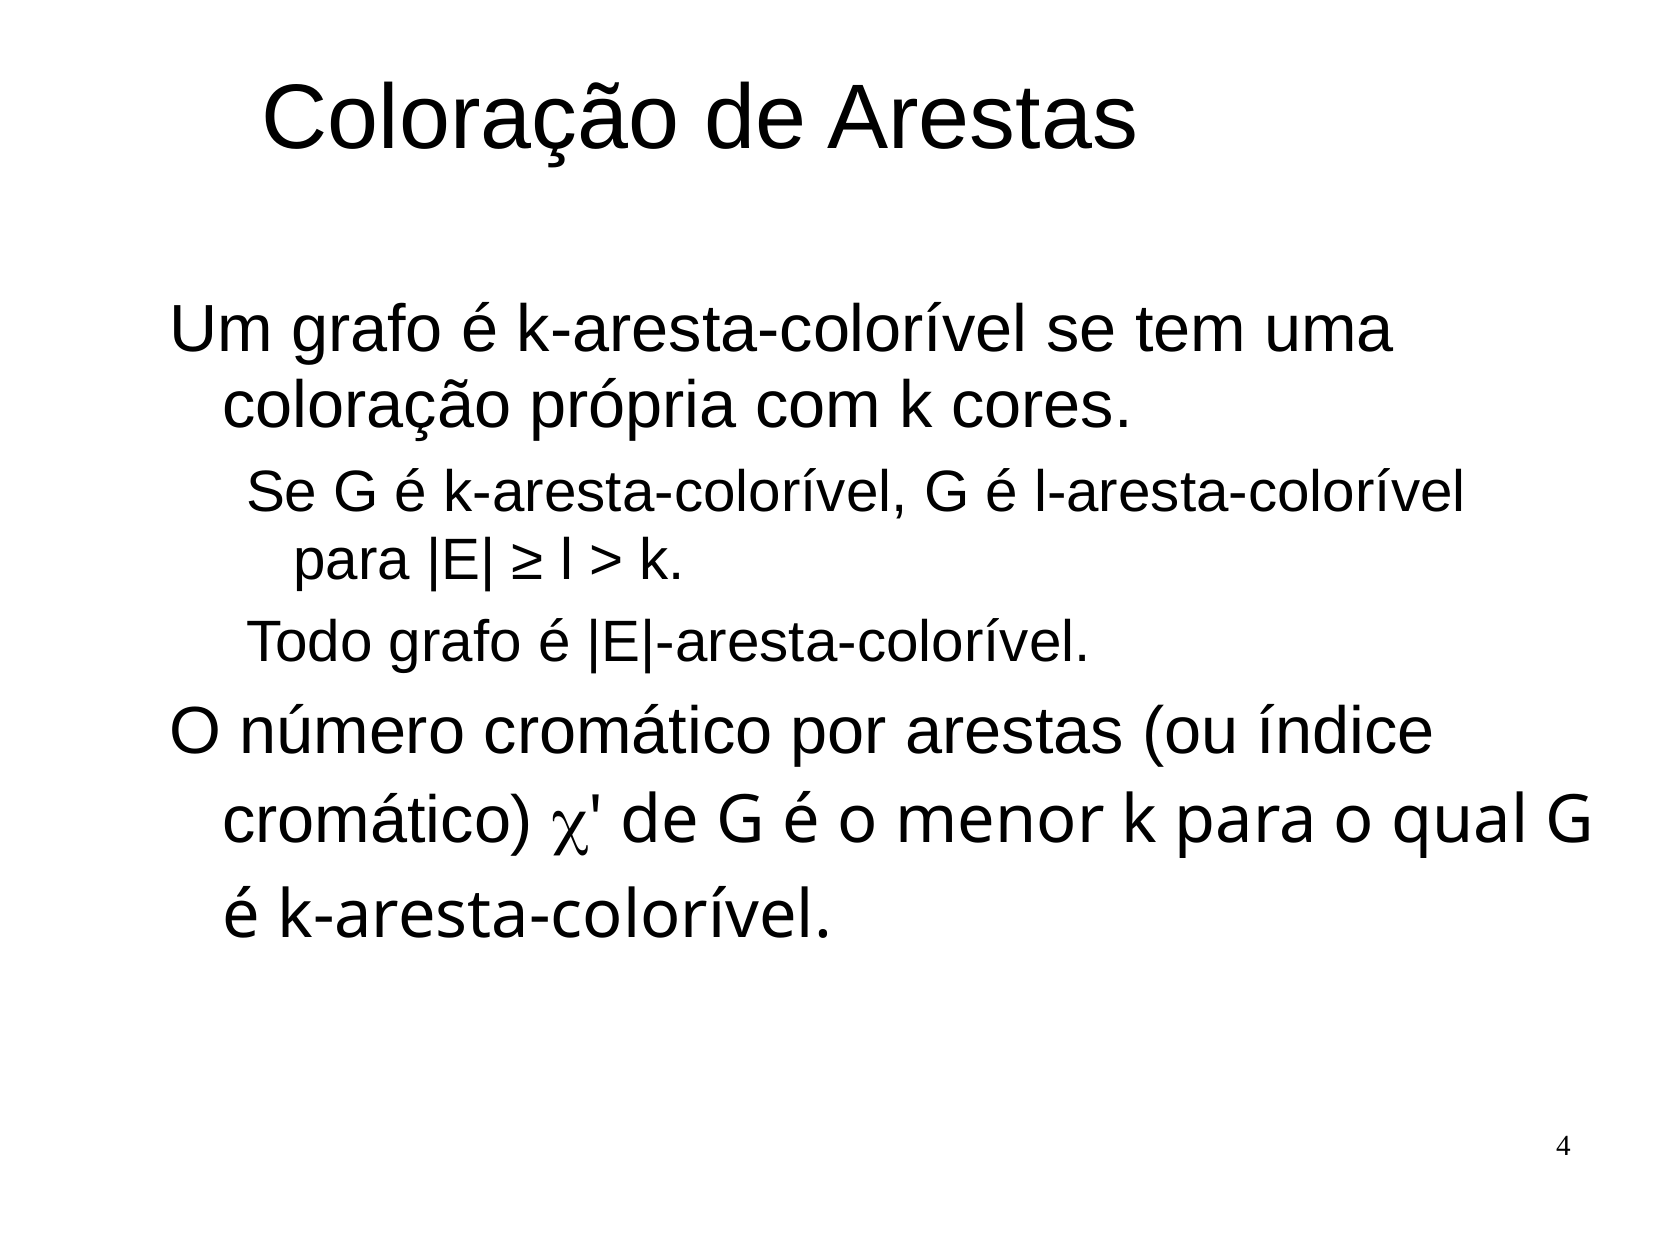

# Coloração de Arestas
Um grafo é k-aresta-colorível se tem uma coloração própria com k cores.
Se G é k-aresta-colorível, G é l-aresta-colorível para |E| ≥ l > k.
Todo grafo é |E|-aresta-colorível.
O número cromático por arestas (ou índice cromático) ' de G é o menor k para o qual G é k-aresta-colorível.
4